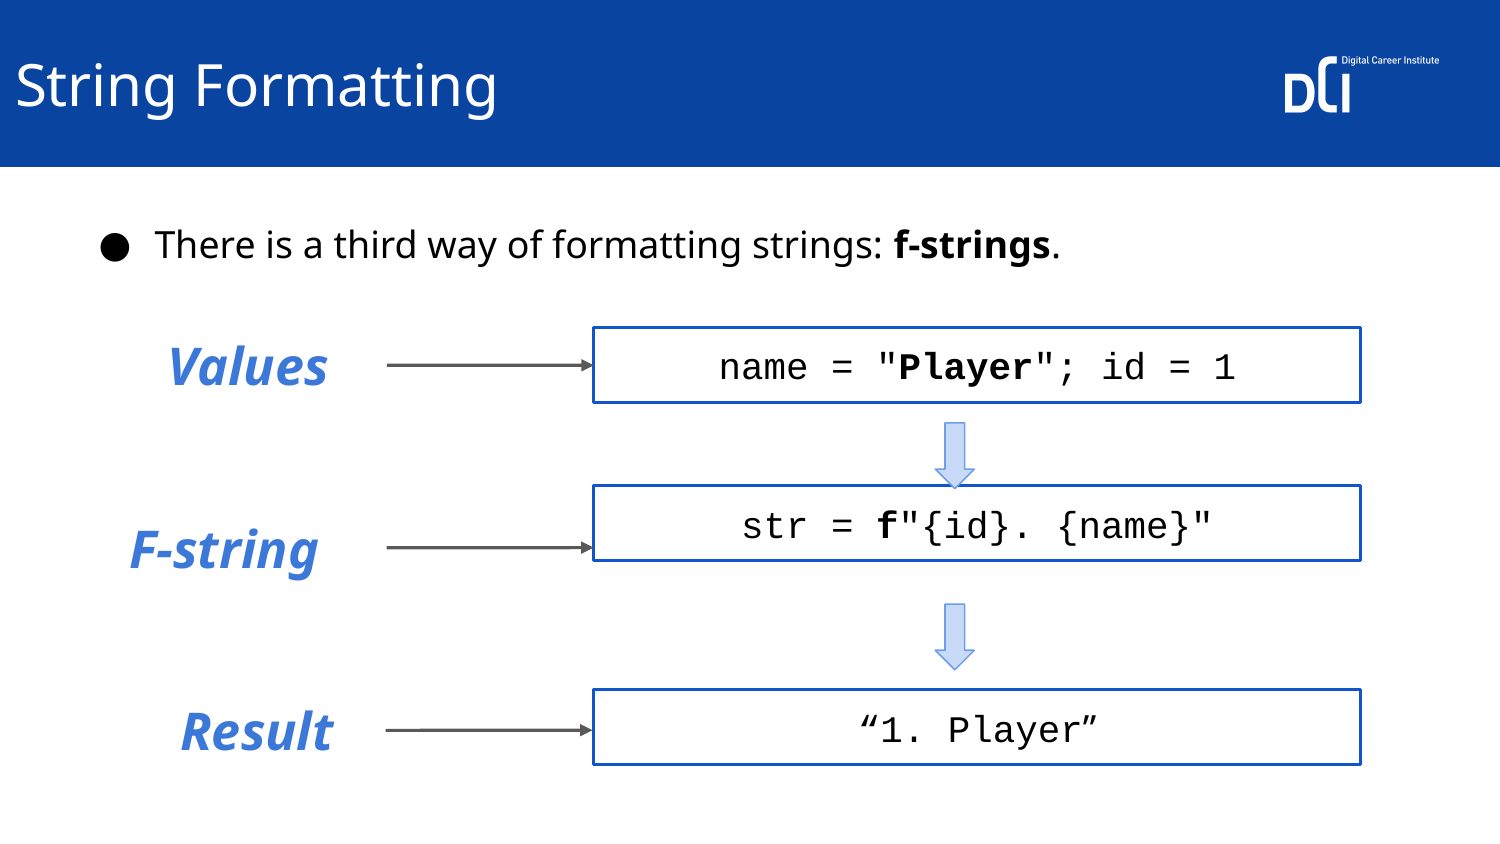

# String Formatting
There is a third way of formatting strings: f-strings.
Values
name = "Player"; id = 1
str = f"{id}. {name}"
F-string
Result
“1. Player”